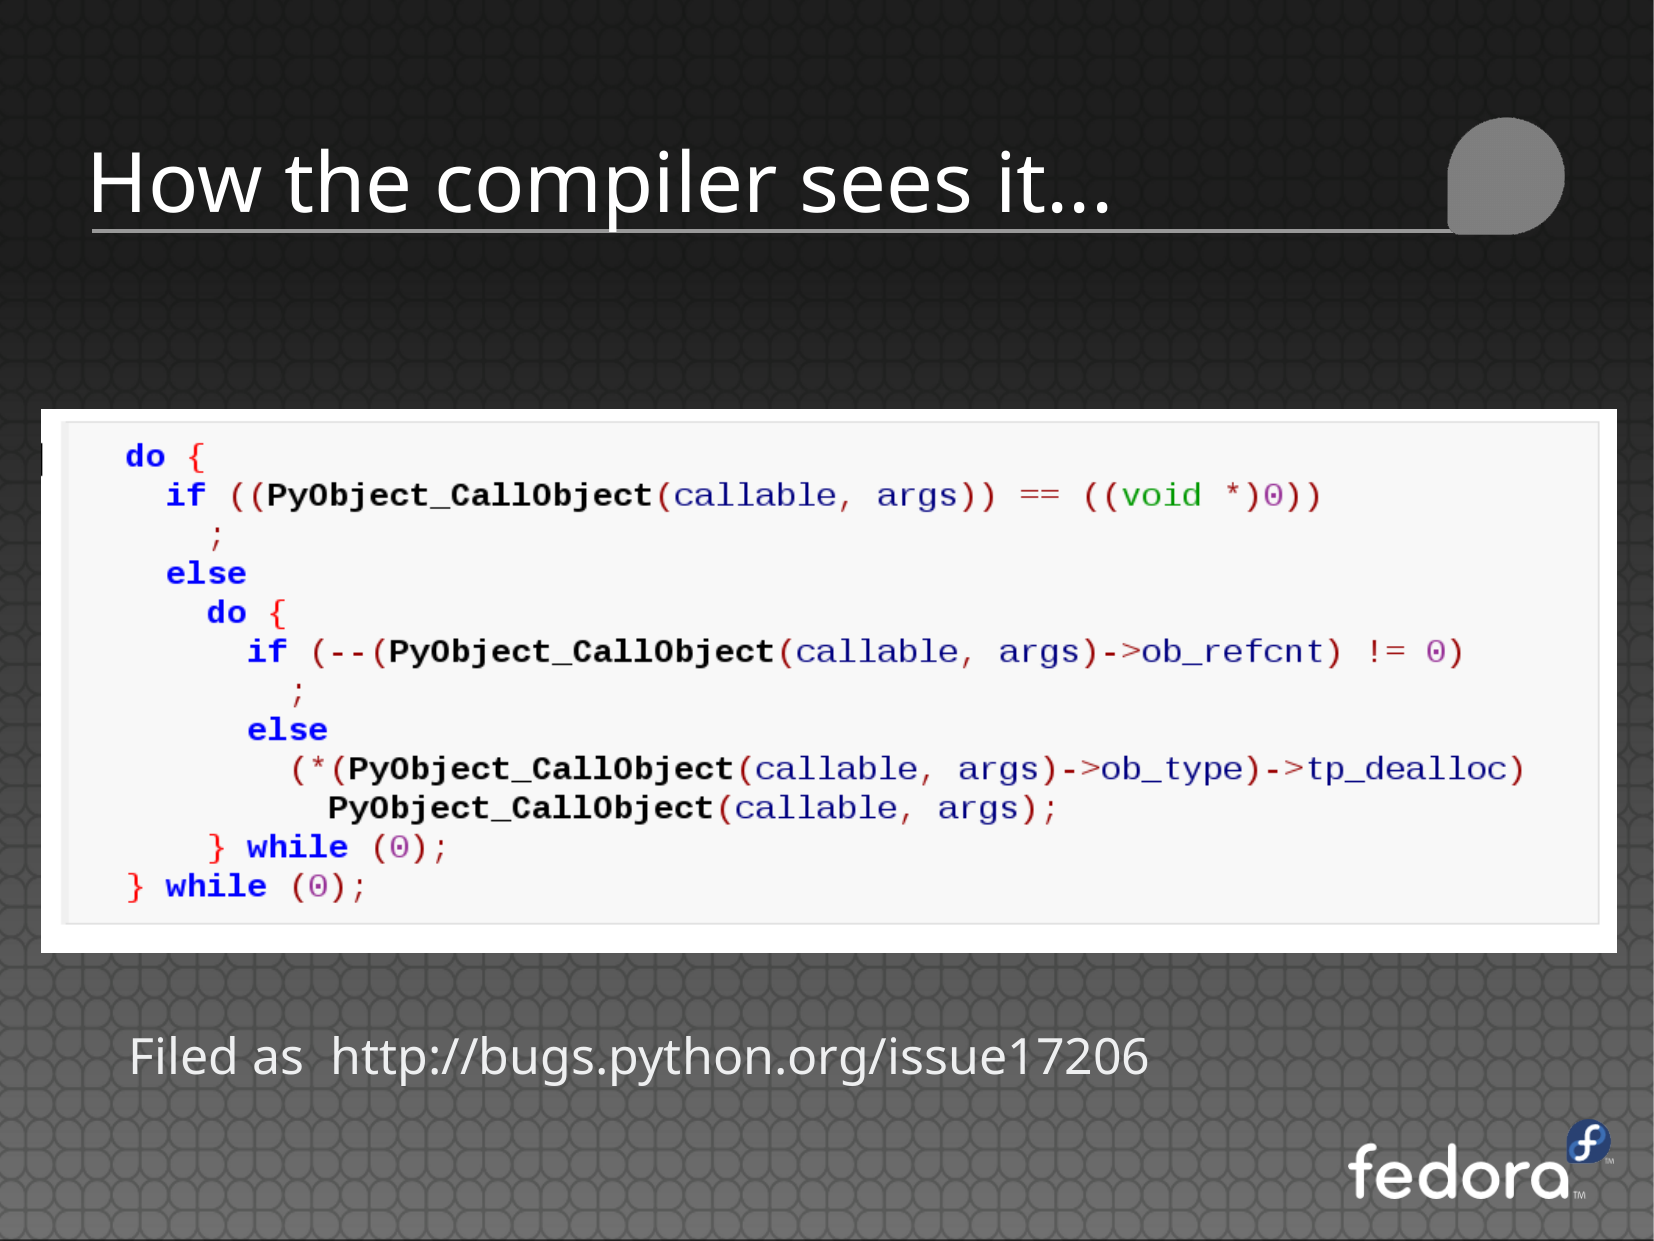

# How the compiler sees it...
Filed as http://bugs.python.org/issue17206